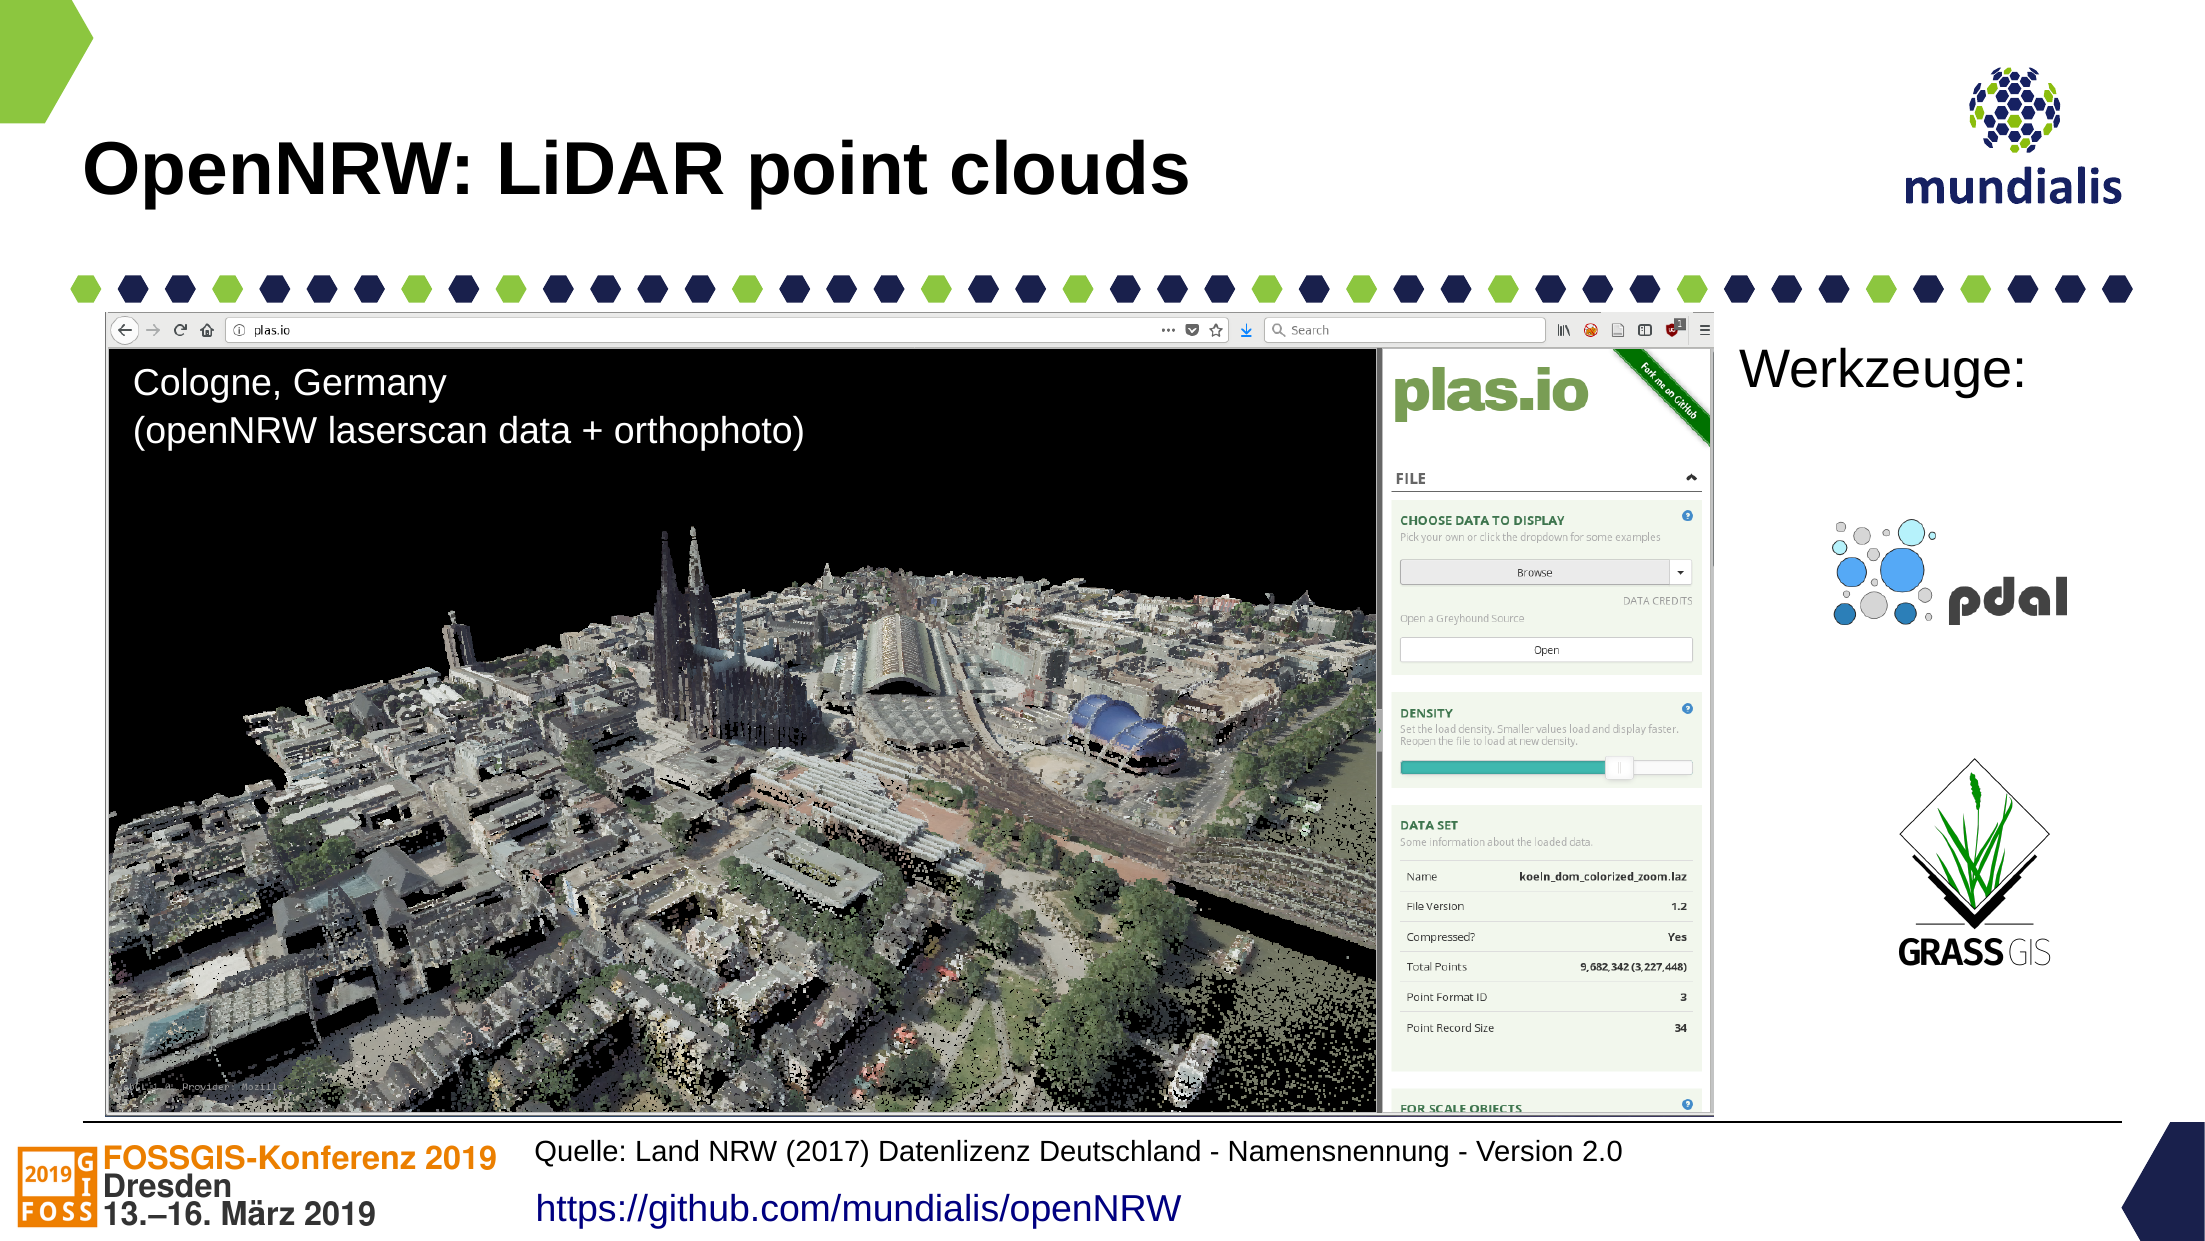

# OpenNRW: LiDAR point clouds
Werkzeuge:
Cologne, Germany
(openNRW laserscan data + orthophoto)
Quelle: Land NRW (2017) Datenlizenz Deutschland - Namensnennung - Version 2.0
https://github.com/mundialis/openNRW